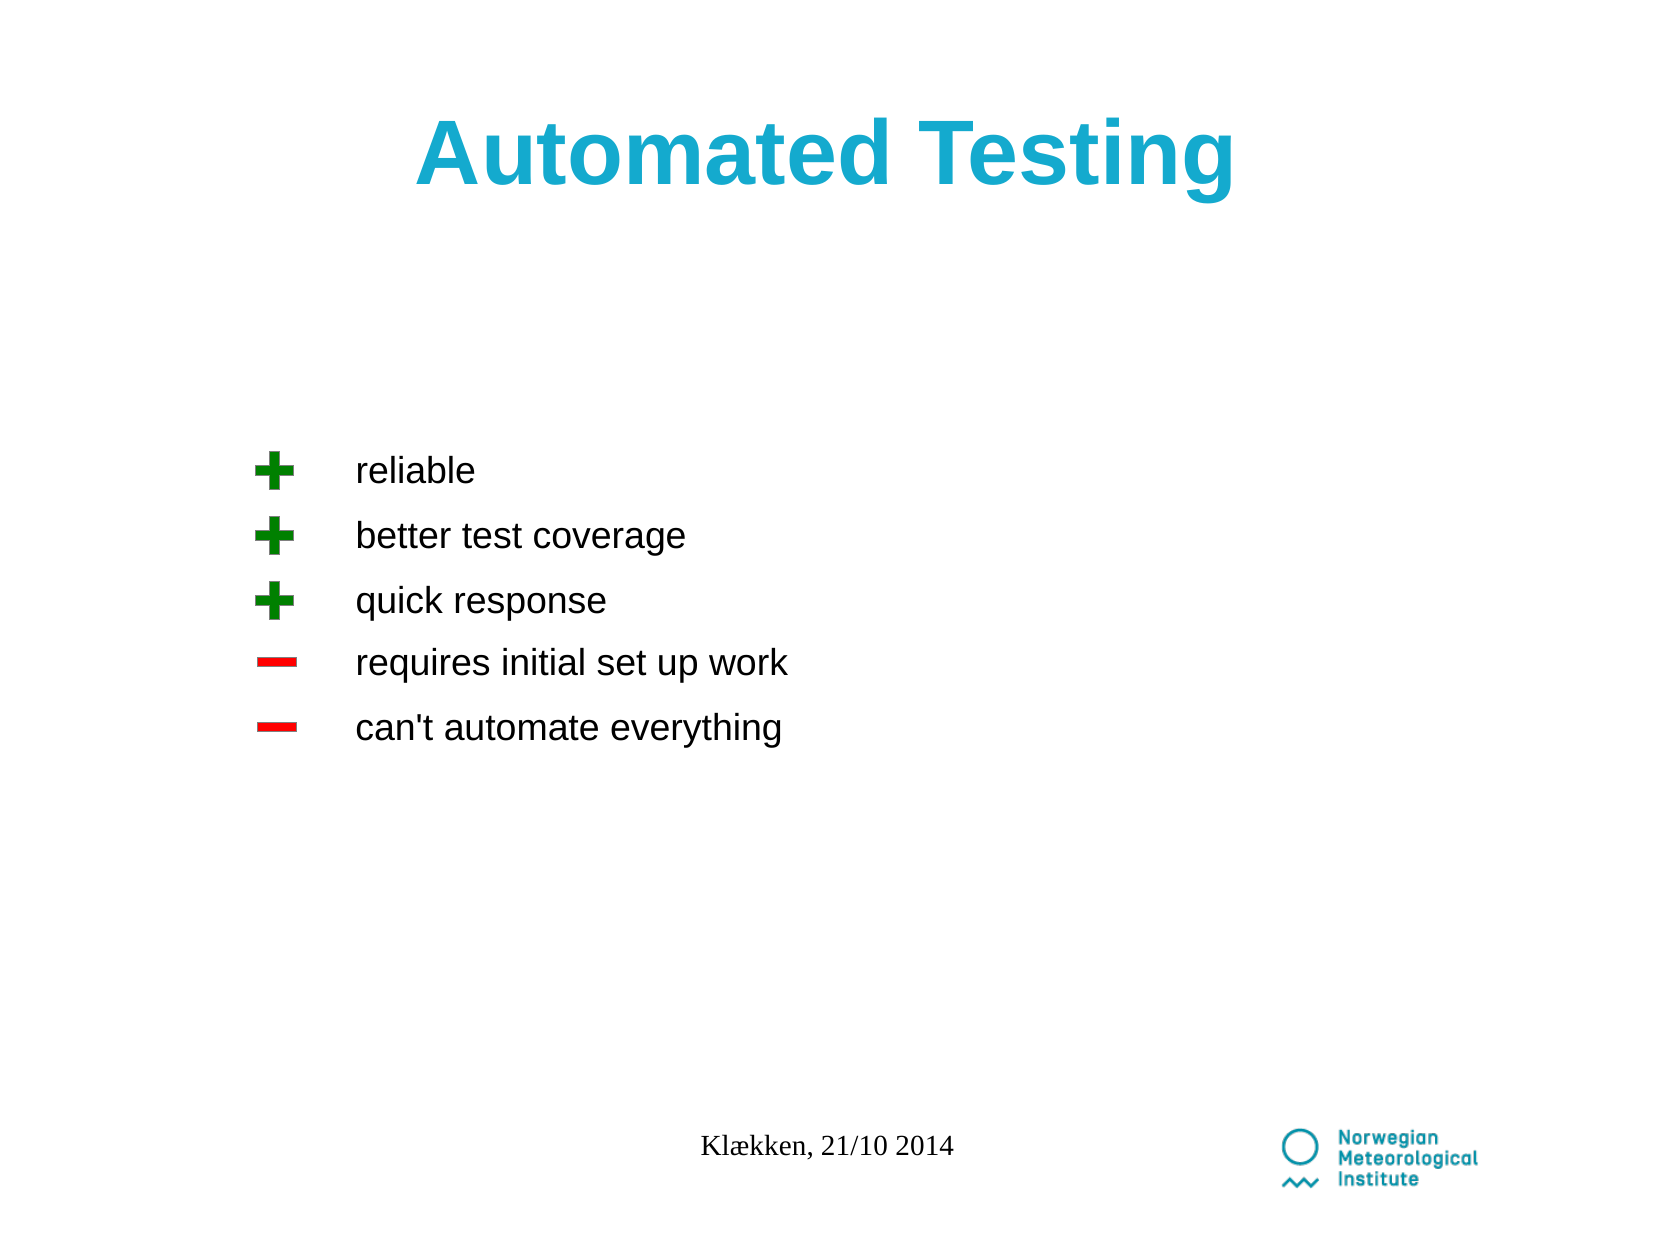

# Automated Testing
reliable
better test coverage
quick response
requires initial set up work
can't automate everything
Klækken, 21/10 2014